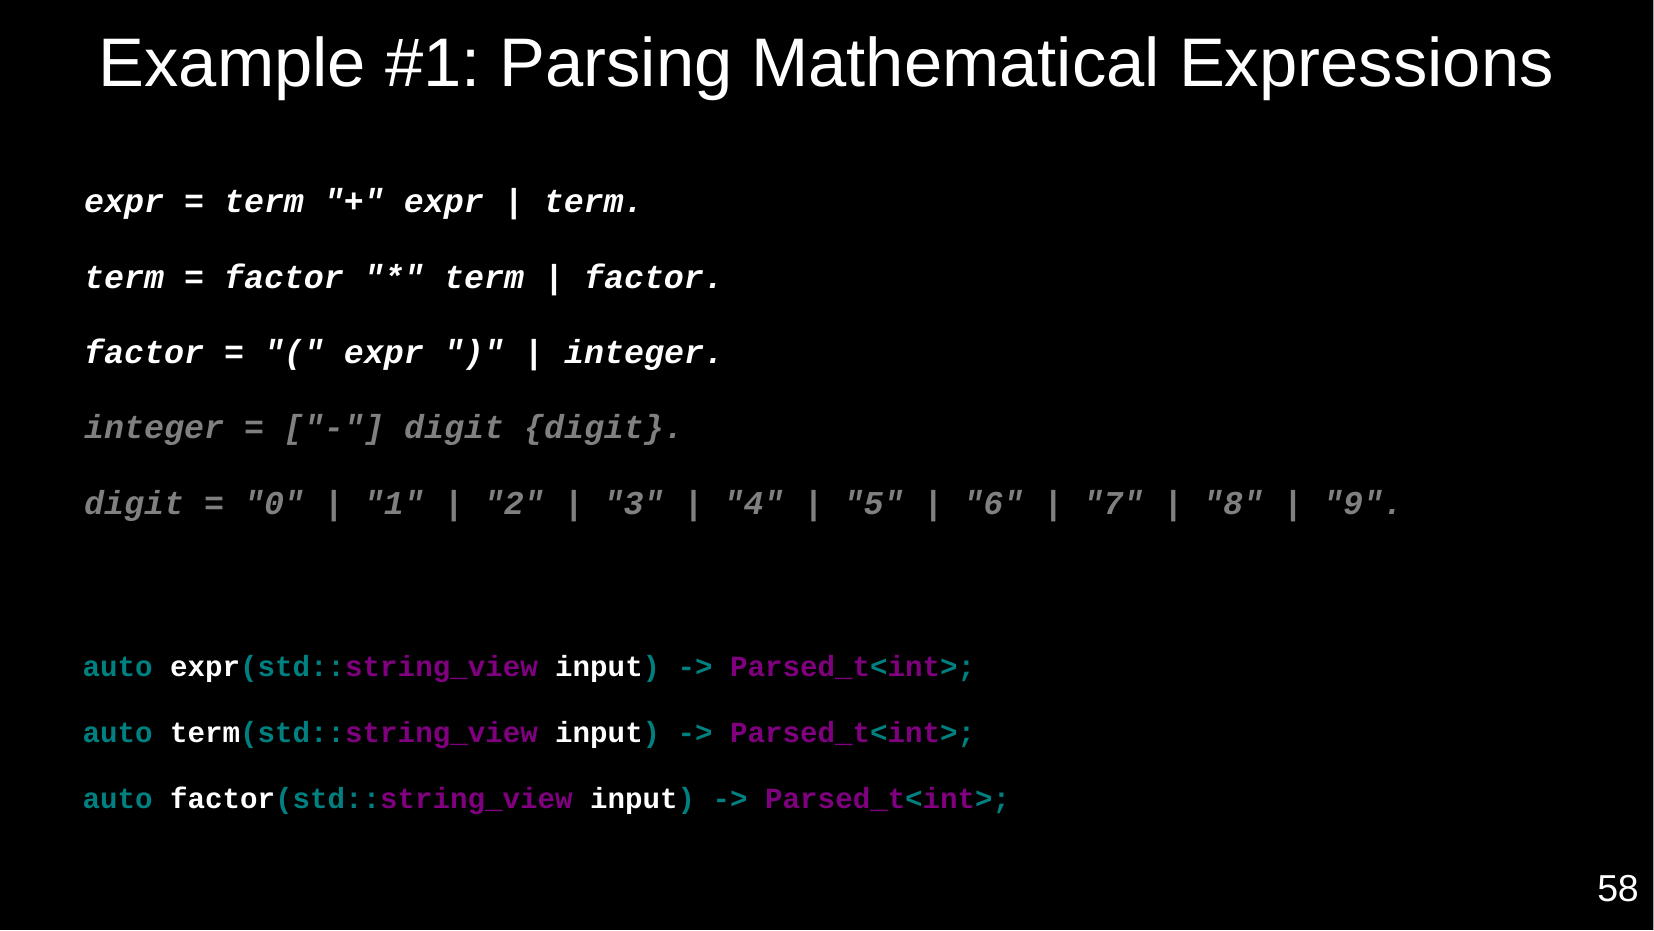

Example #1: Parsing Mathematical Expressions
# auto expr(std::string_view input) -> Parsed_t<int>;
auto term(std::string_view input) -> Parsed_t<int>;
auto factor(std::string_view input) -> Parsed_t<int>;
expr = term "+" expr | term.
term = factor "*" term | factor.
factor = "(" expr ")" | integer.
integer = ["-"] digit {digit}.
digit = "0" | "1" | "2" | "3" | "4" | "5" | "6" | "7" | "8" | "9".